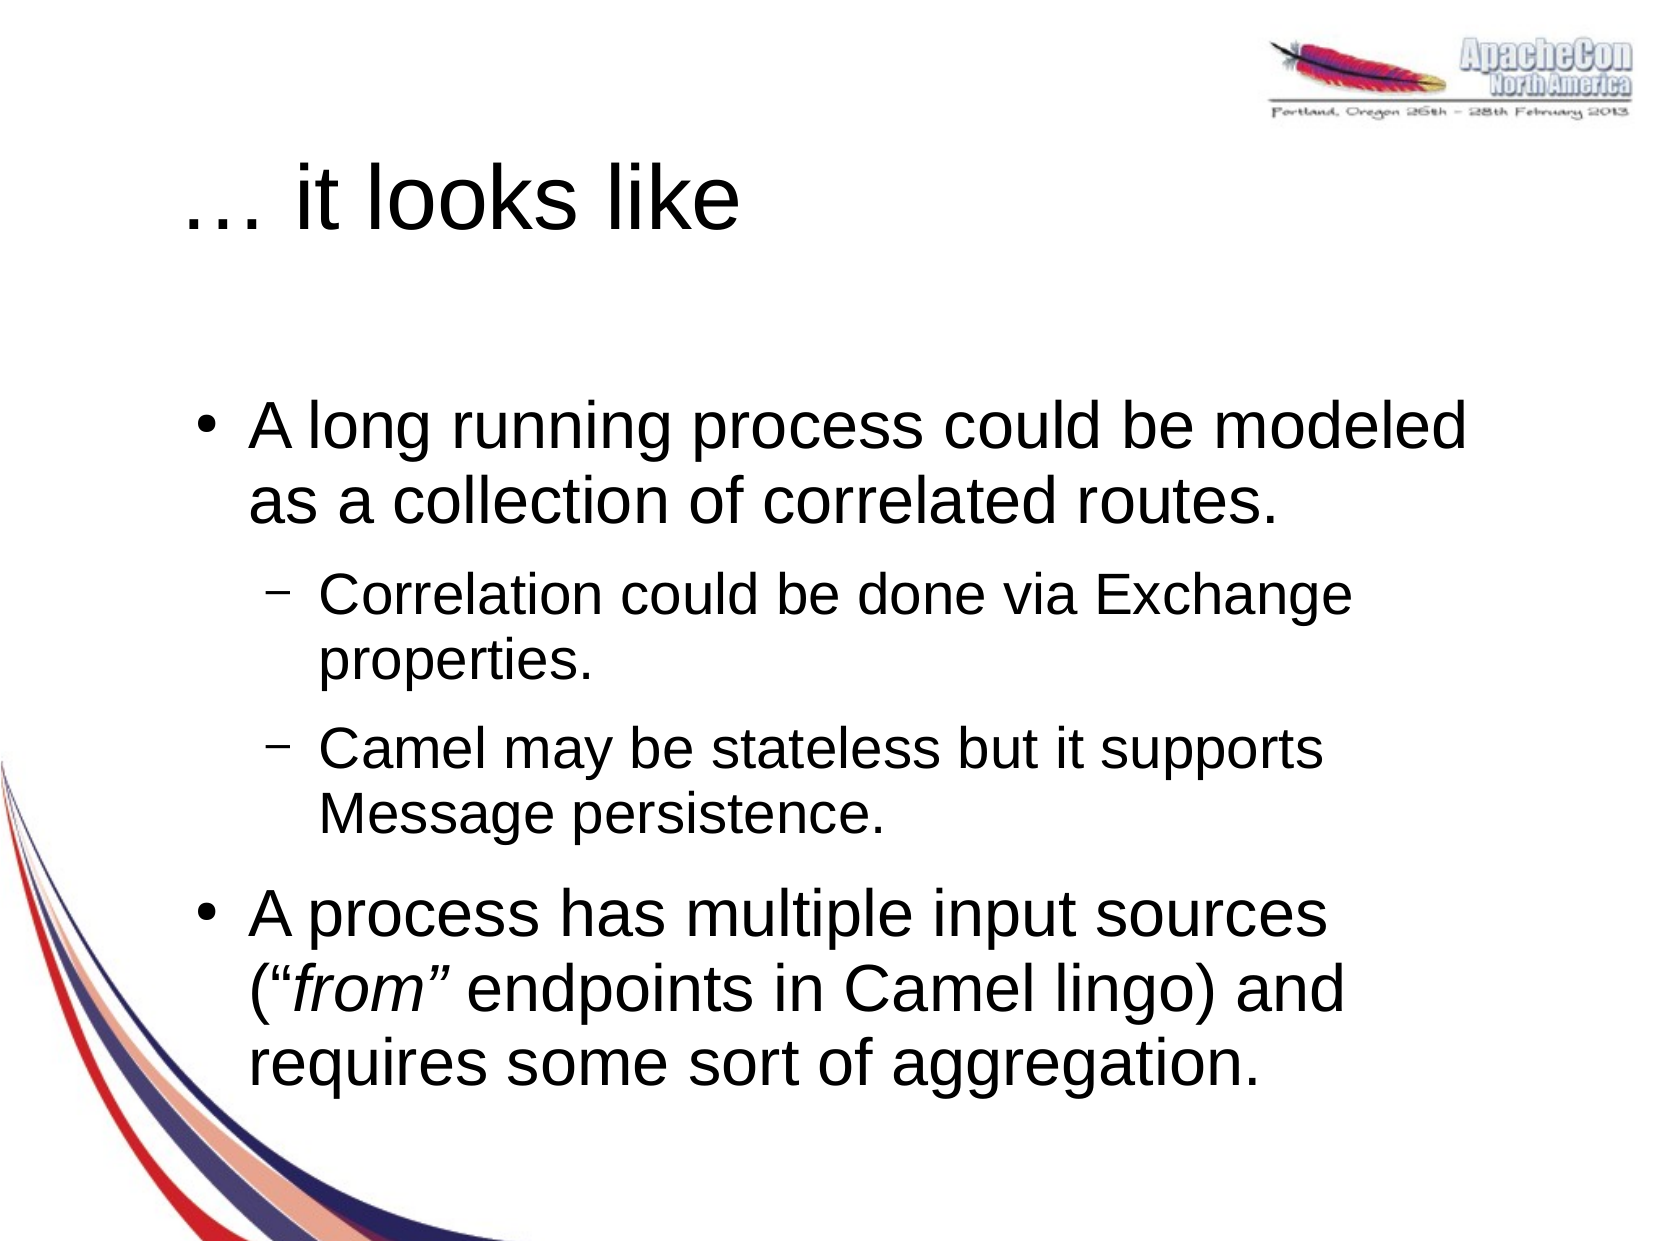

# … it looks like
A long running process could be modeled as a collection of correlated routes.
Correlation could be done via Exchange properties.
Camel may be stateless but it supports Message persistence.
A process has multiple input sources (“from” endpoints in Camel lingo) and requires some sort of aggregation.